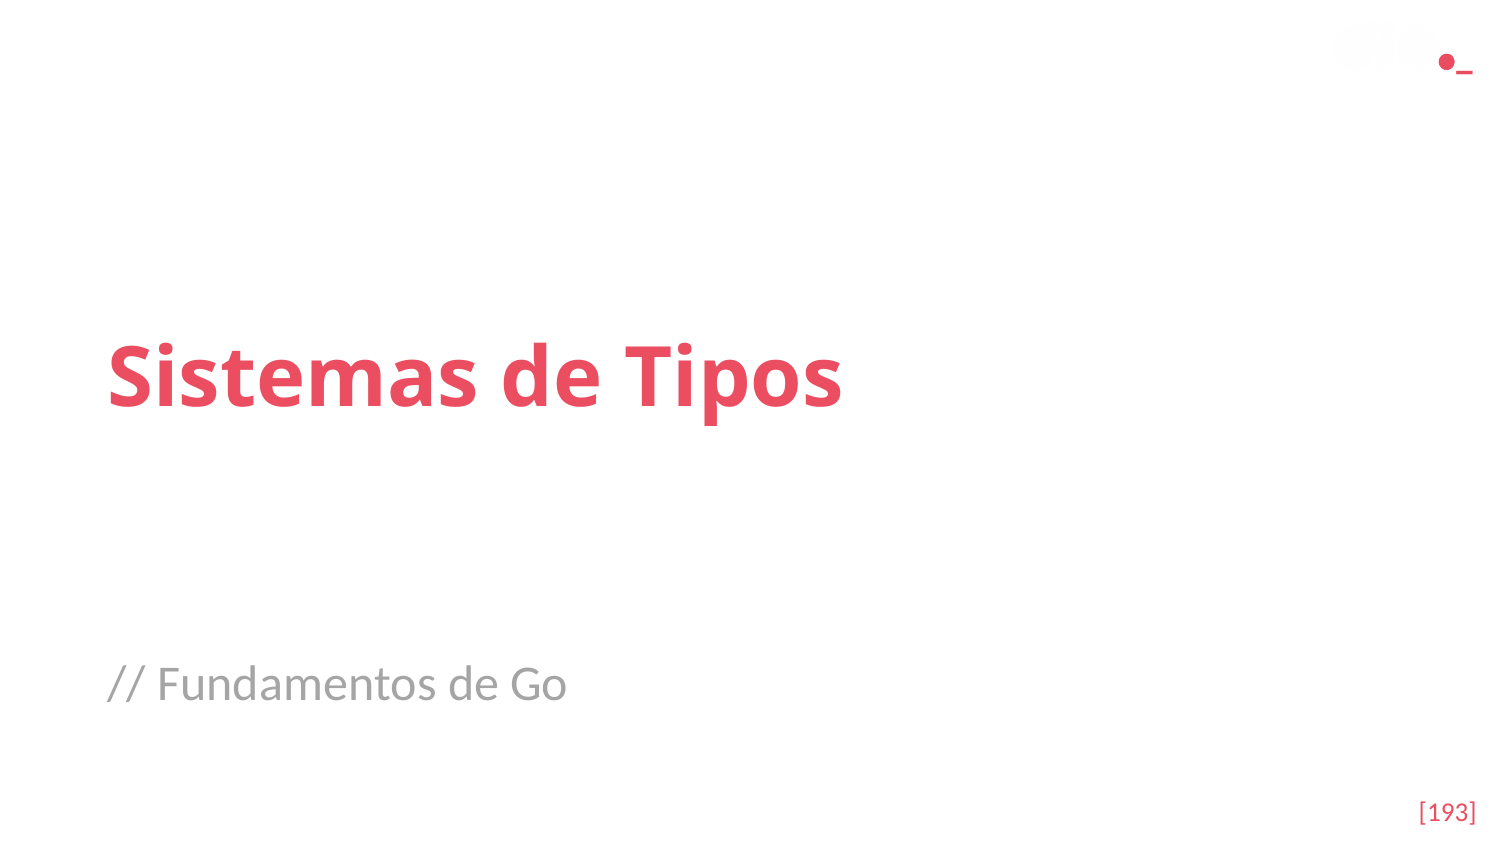

Sistemas de Tipos
// Fundamentos de Go